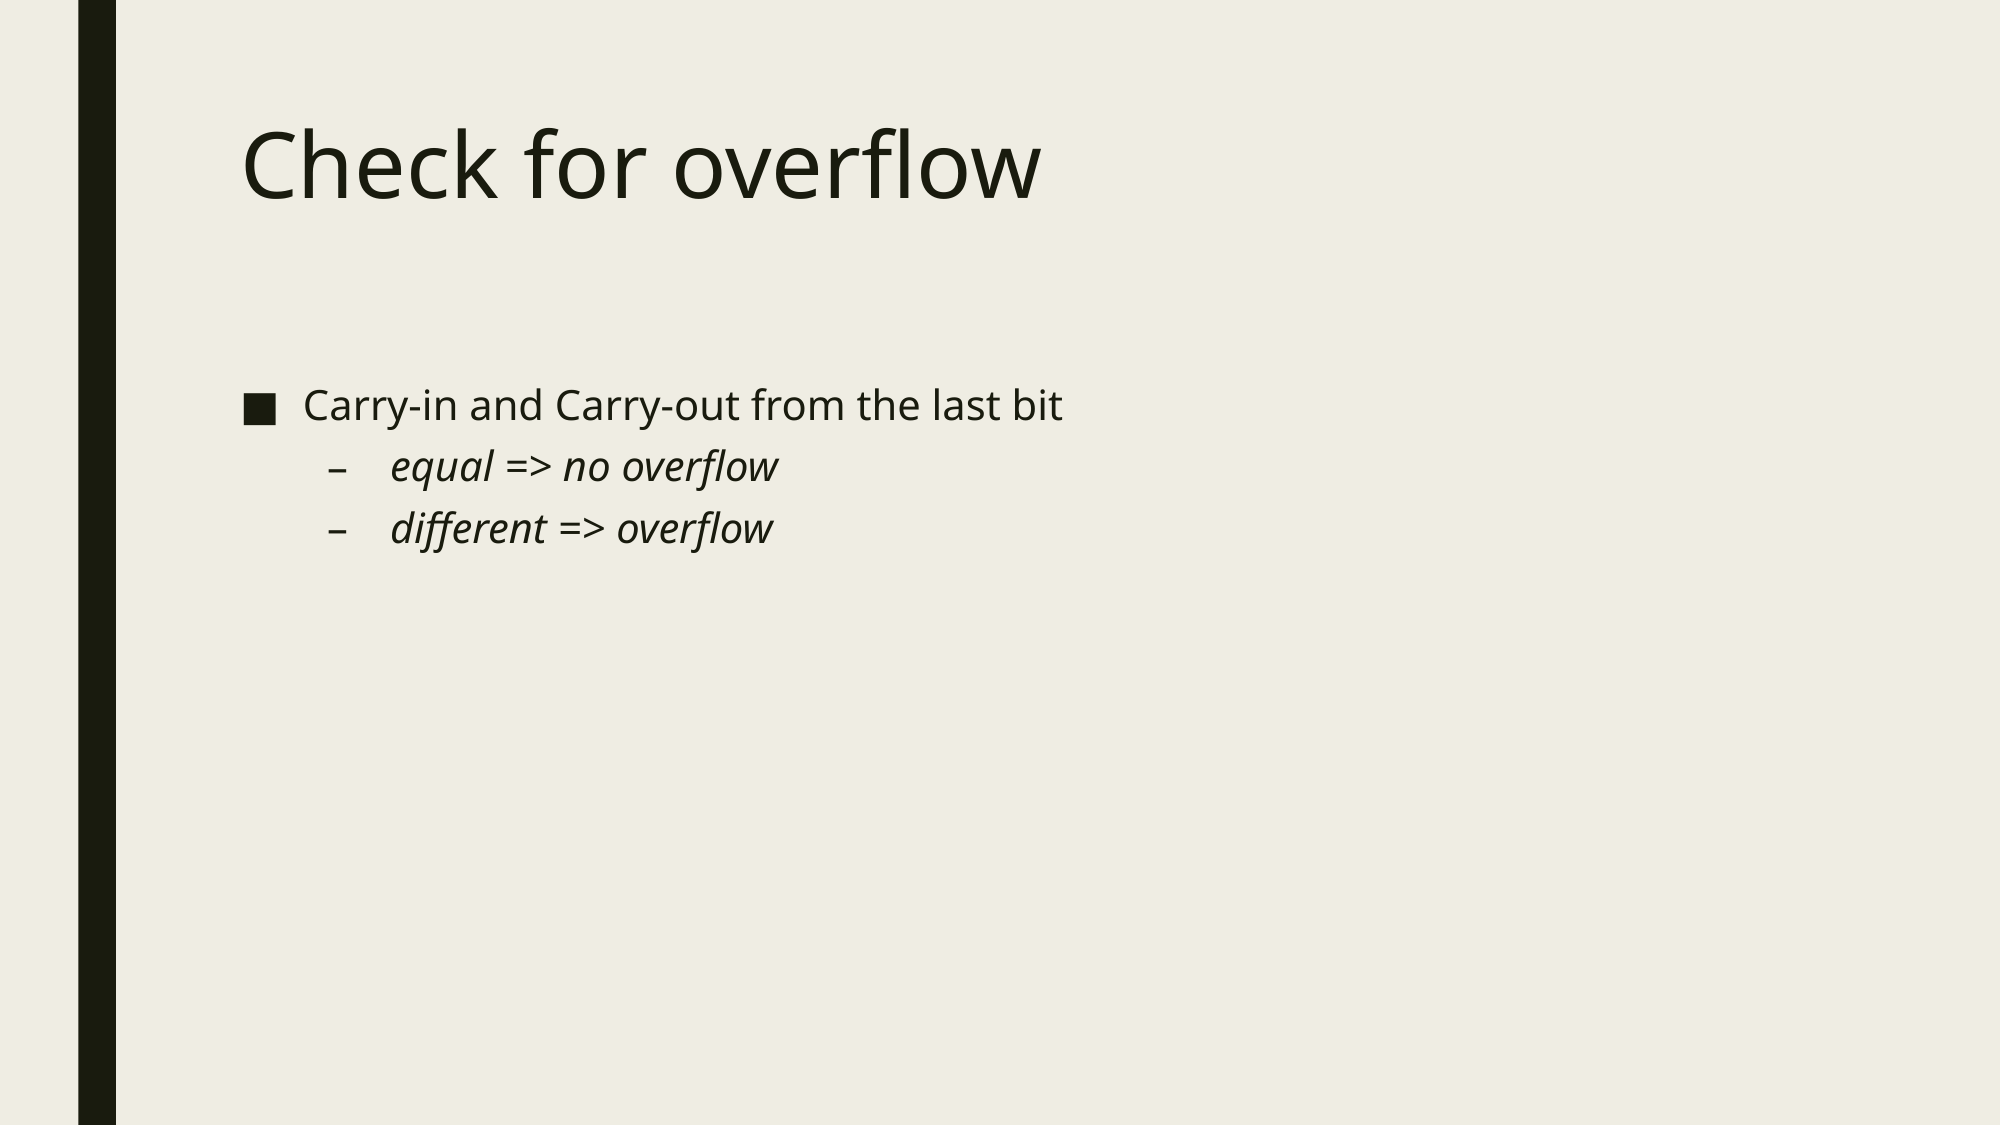

# Check for overflow
Carry-in and Carry-out from the last bit
equal => no overflow
different => overflow